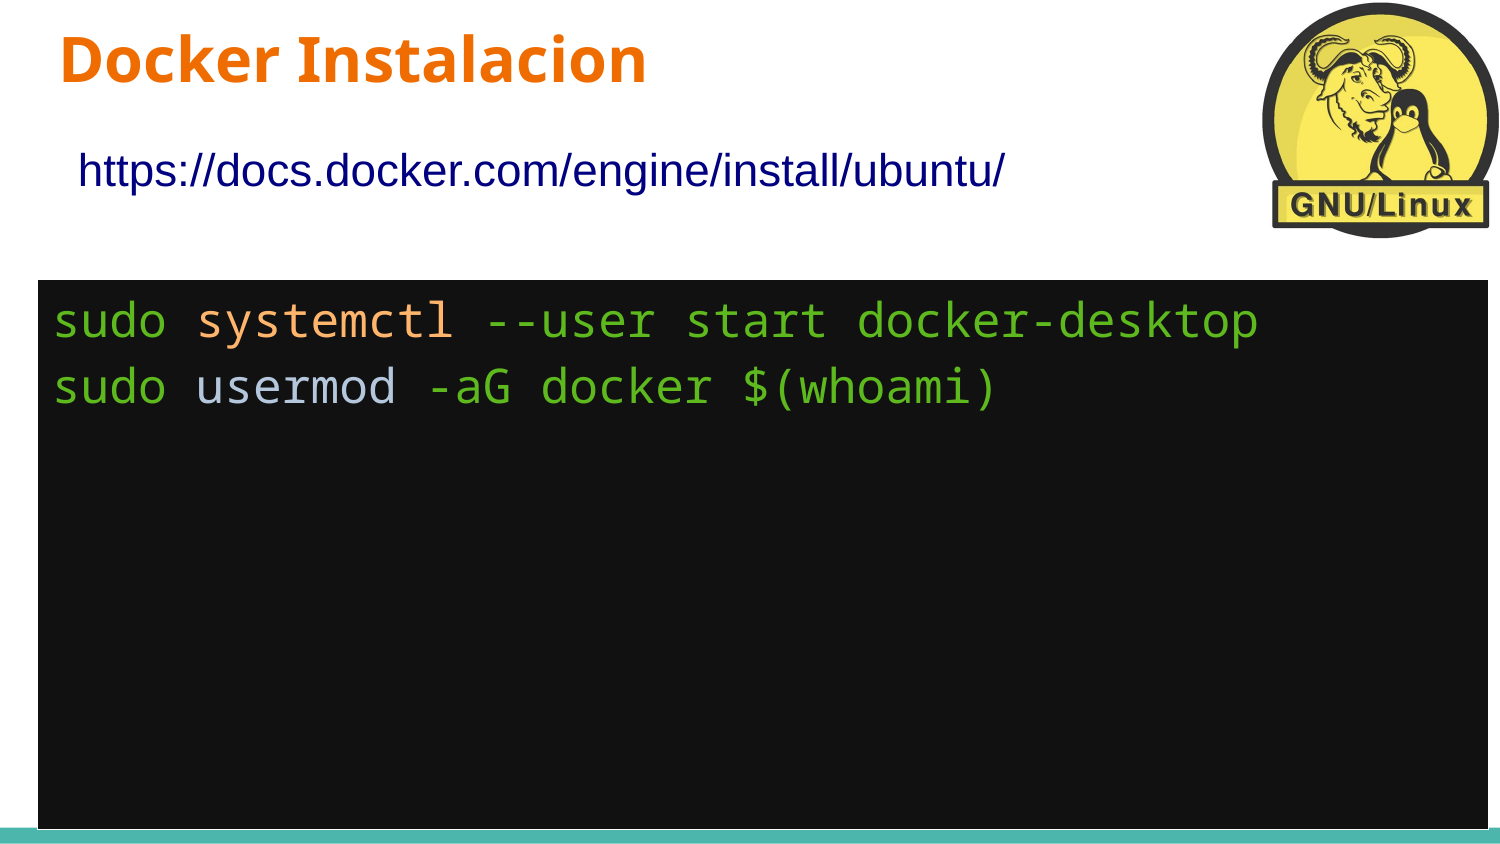

# Docker Instalacion
https://docs.docker.com/engine/install/ubuntu/
| sudo systemctl --user start docker-desktop sudo usermod -aG docker $(whoami) |
| --- |